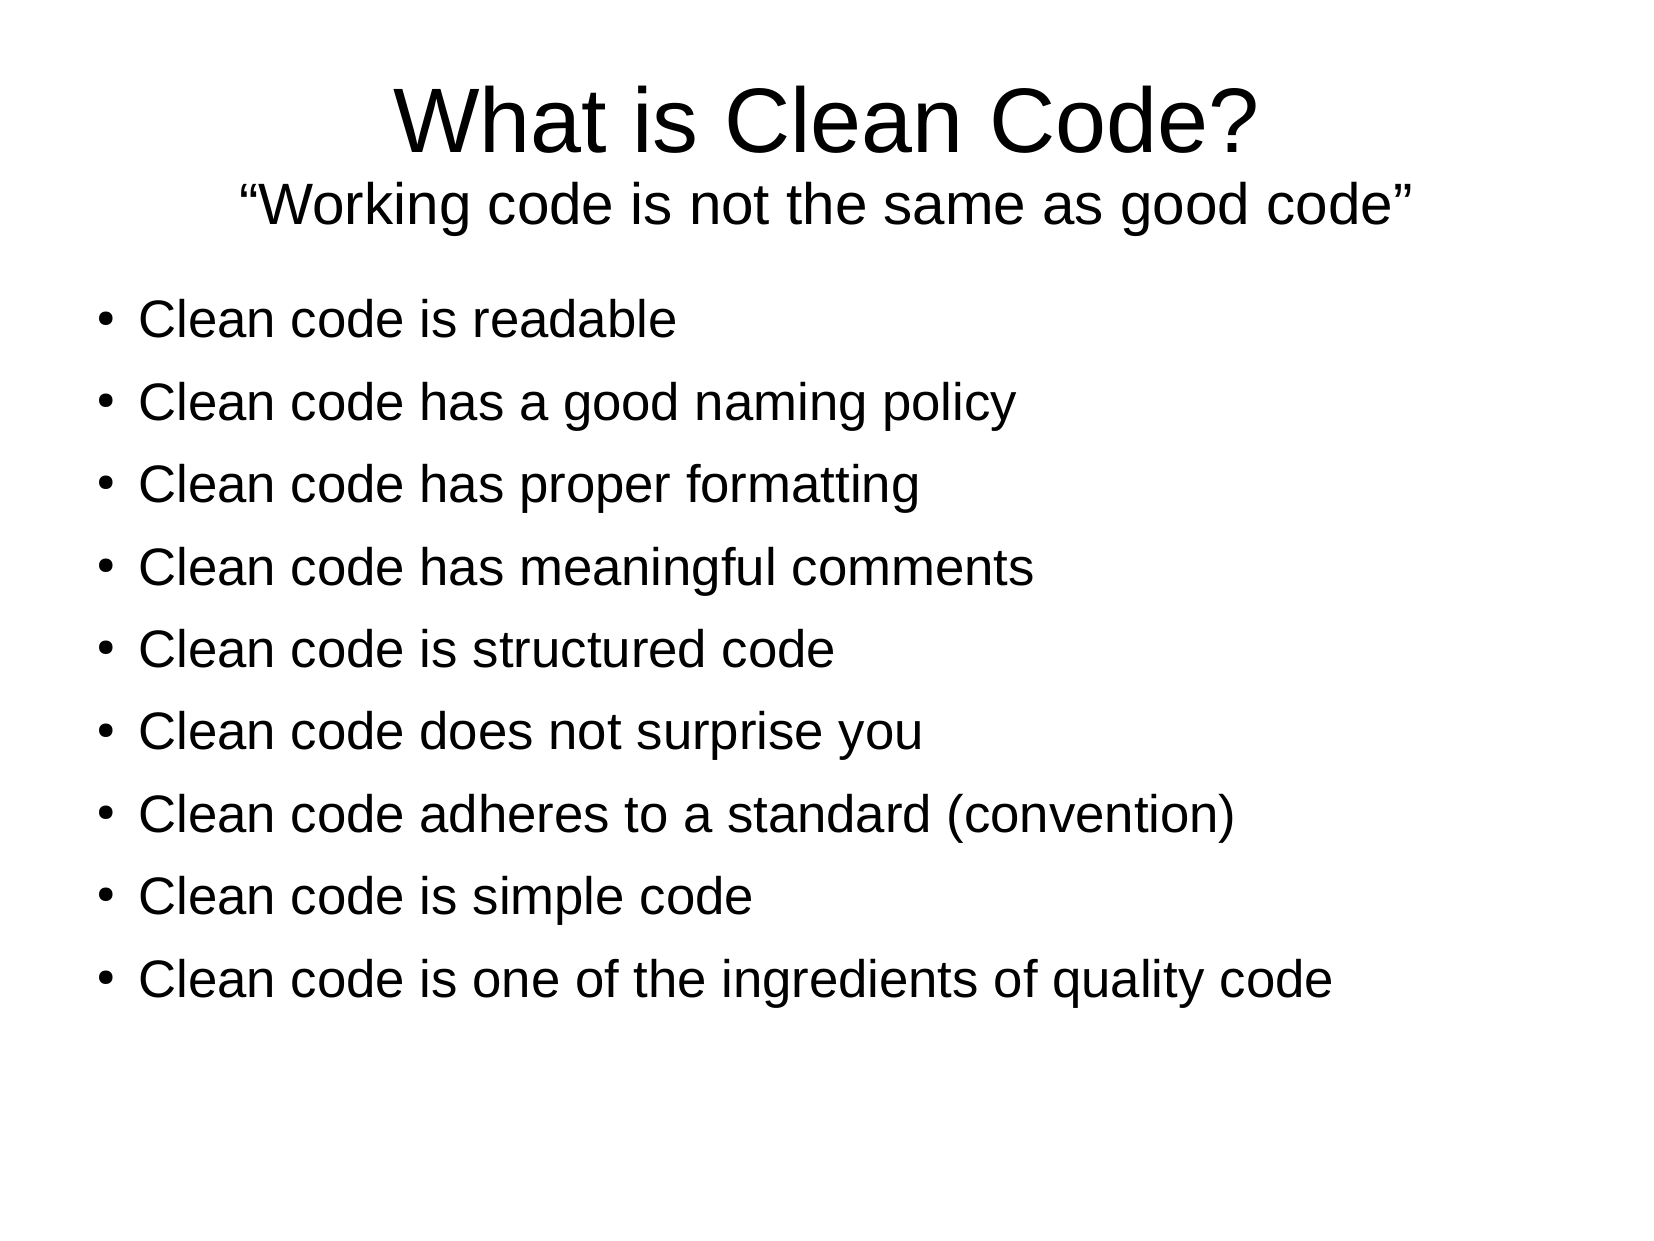

# What is Clean Code? “Working code is not the same as good code”
Clean code is readable
Clean code has a good naming policy
Clean code has proper formatting
Clean code has meaningful comments
Clean code is structured code
Clean code does not surprise you
Clean code adheres to a standard (convention)
Clean code is simple code
Clean code is one of the ingredients of quality code